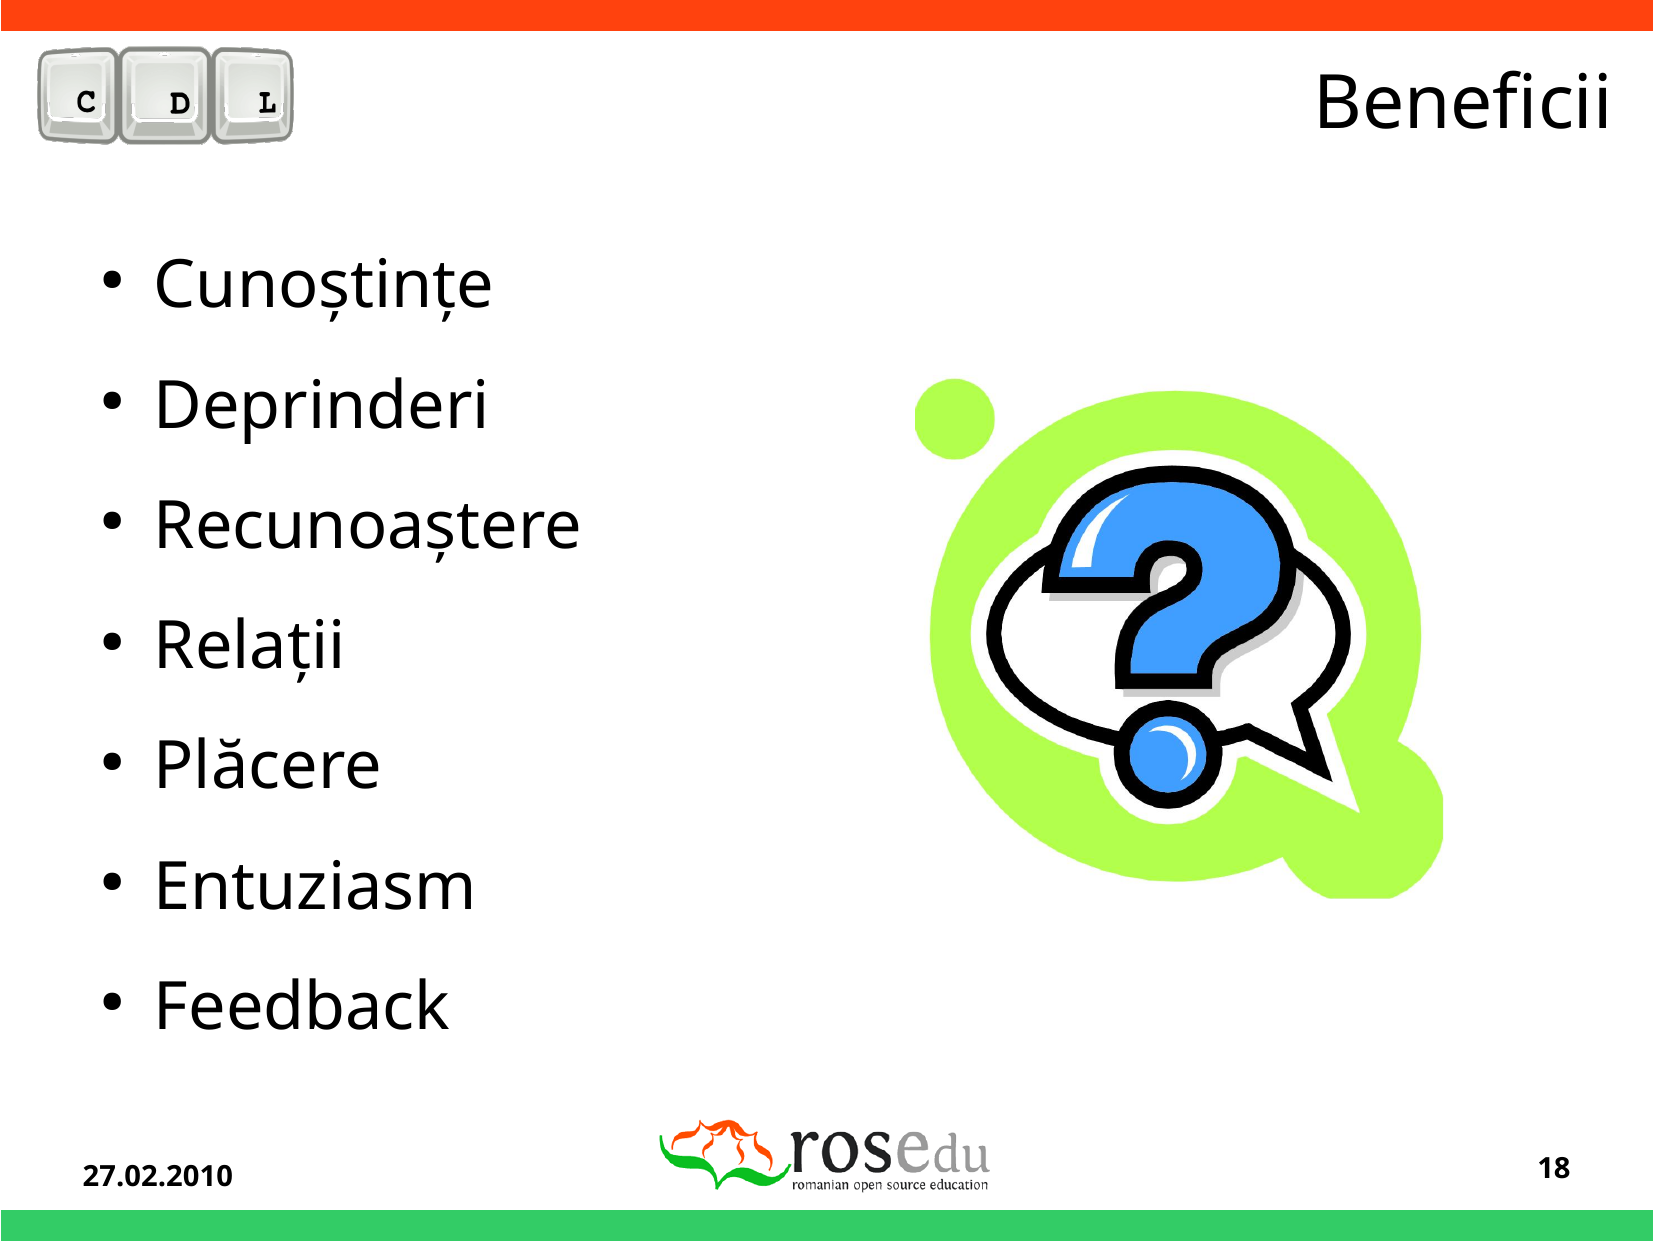

# Beneficii
Cunoștințe
Deprinderi
Recunoaștere
Relații
Plăcere
Entuziasm
Feedback
18
27.02.2010